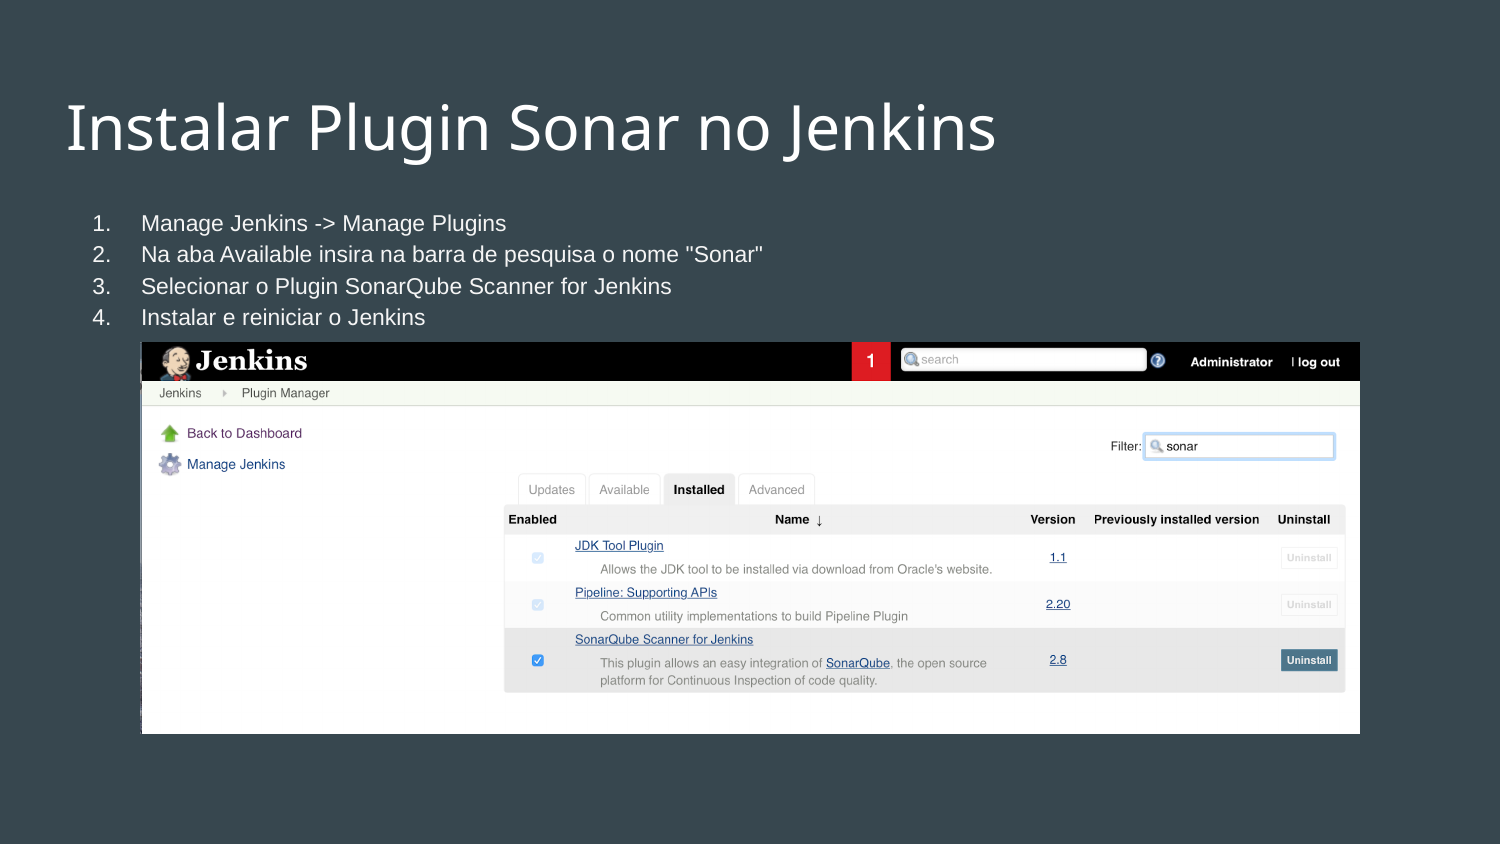

# Instalar Plugin Sonar no Jenkins
Manage Jenkins -> Manage Plugins
Na aba Available insira na barra de pesquisa o nome "Sonar"
Selecionar o Plugin SonarQube Scanner for Jenkins
Instalar e reiniciar o Jenkins